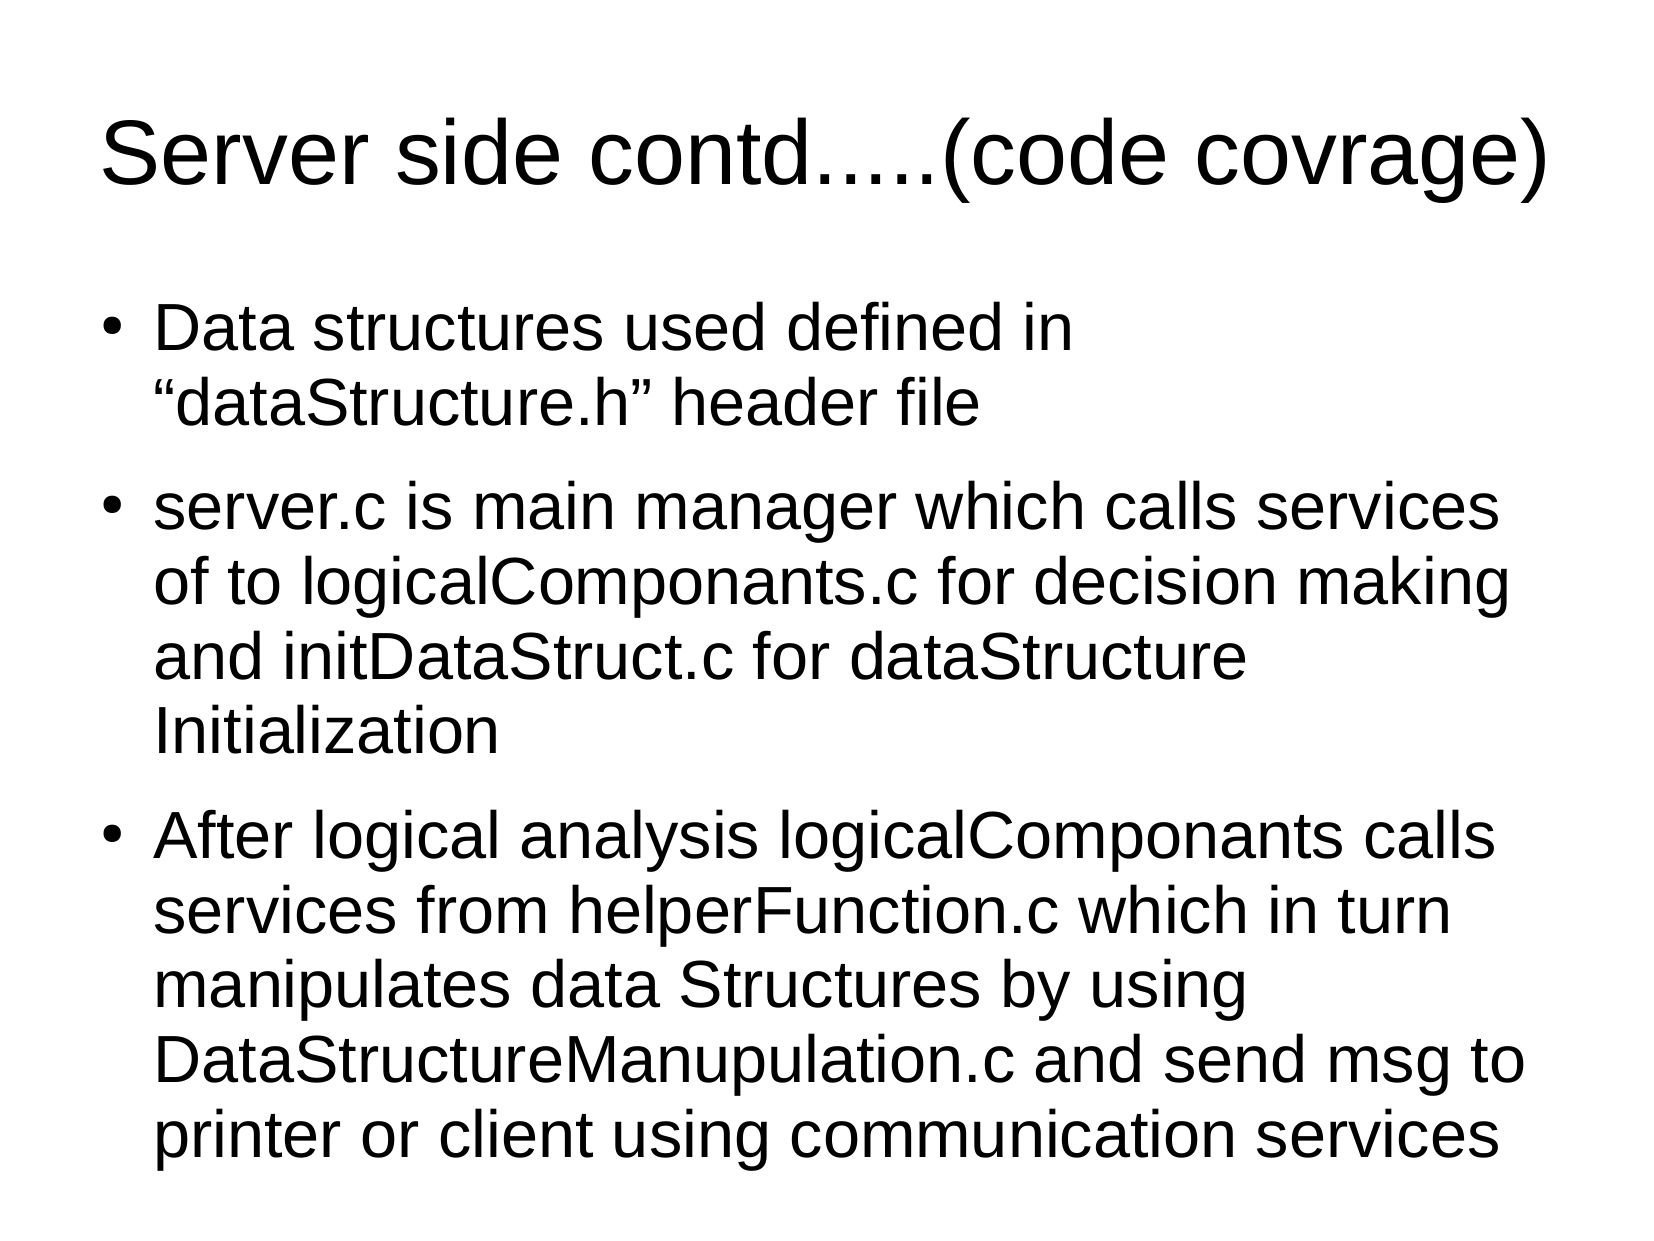

# Server side contd.....(code covrage)
Data structures used defined in “dataStructure.h” header file
server.c is main manager which calls services of to logicalComponants.c for decision making and initDataStruct.c for dataStructure Initialization
After logical analysis logicalComponants calls services from helperFunction.c which in turn manipulates data Structures by using DataStructureManupulation.c and send msg to printer or client using communication services